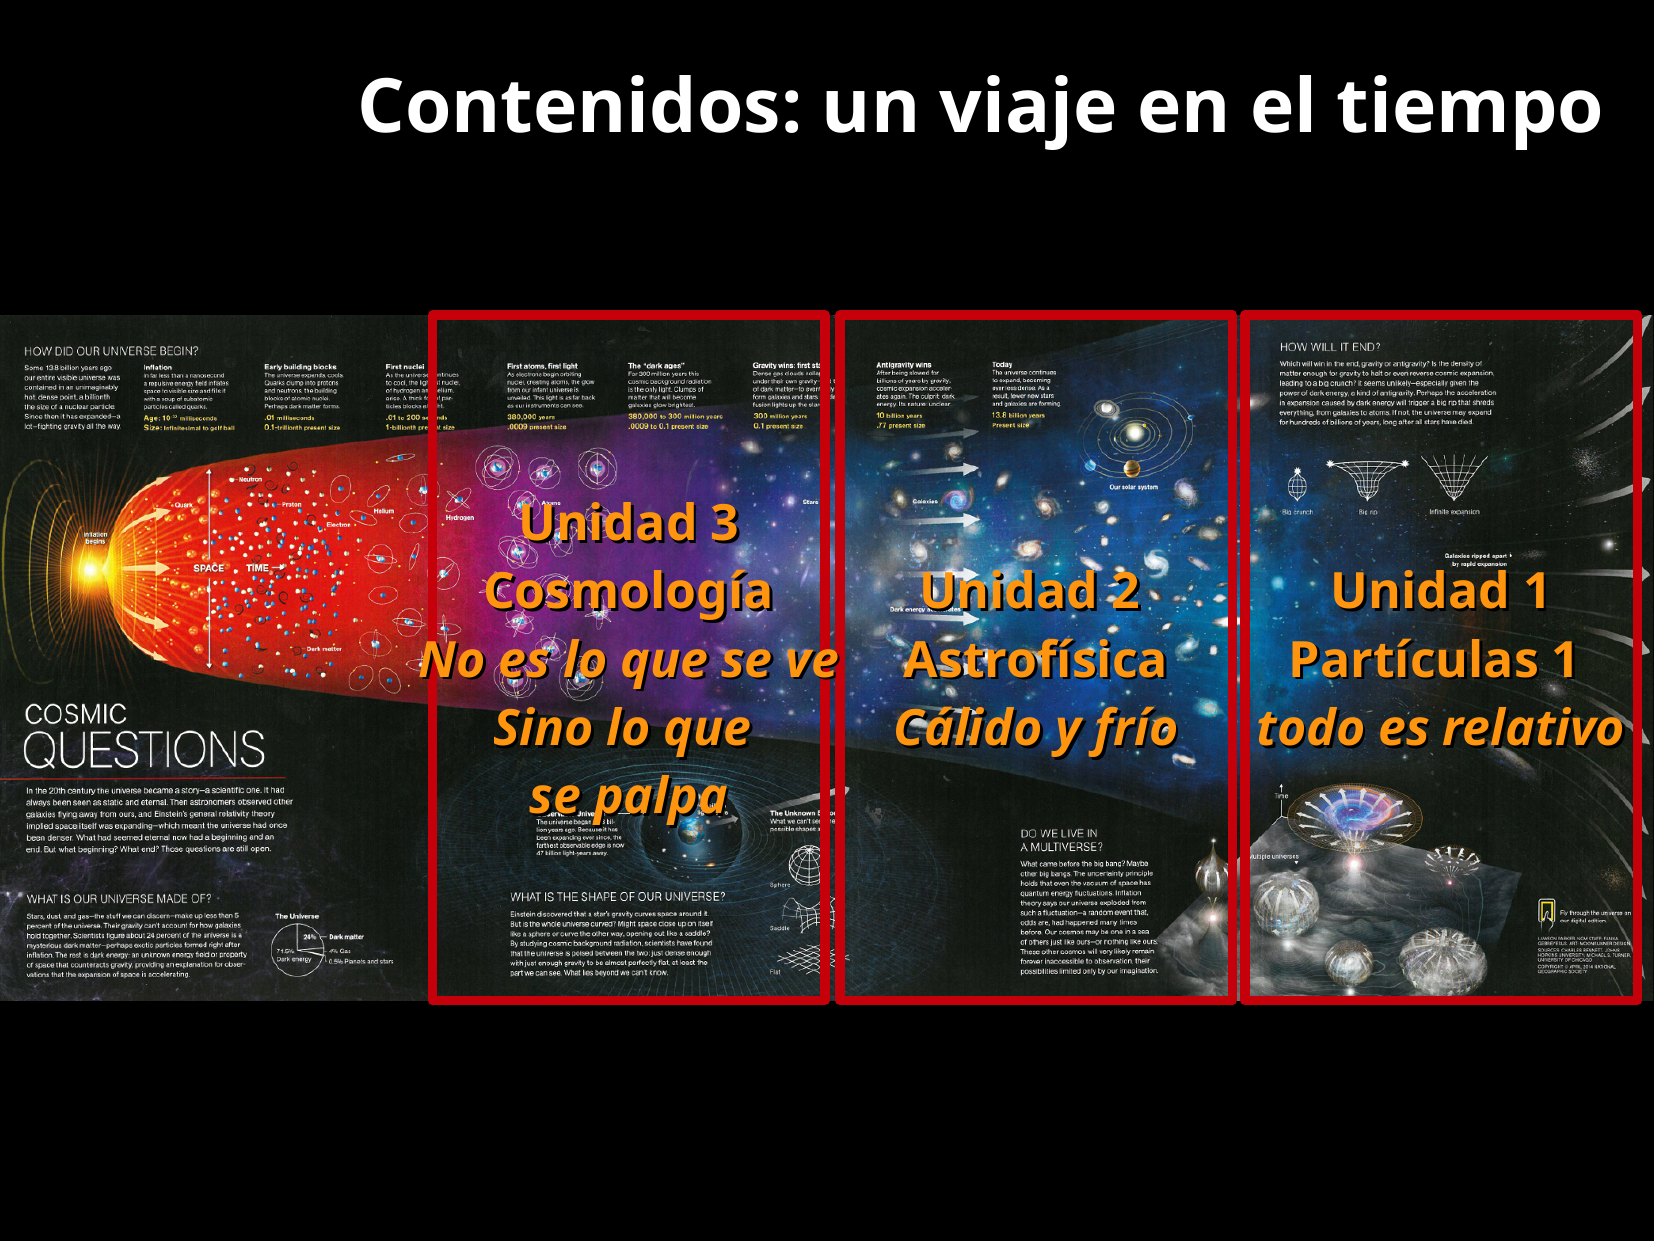

# Contenidos: un viaje en el tiempo
Unidad 3
Cosmología
No es lo que se ve
Sino lo que
se palpa
Unidad 2
Astrofísica
Cálido y frío
Unidad 1
Partículas 1
todo es relativo
Nov 05, 2019
Asorey IPAC 2019 U03C01
2